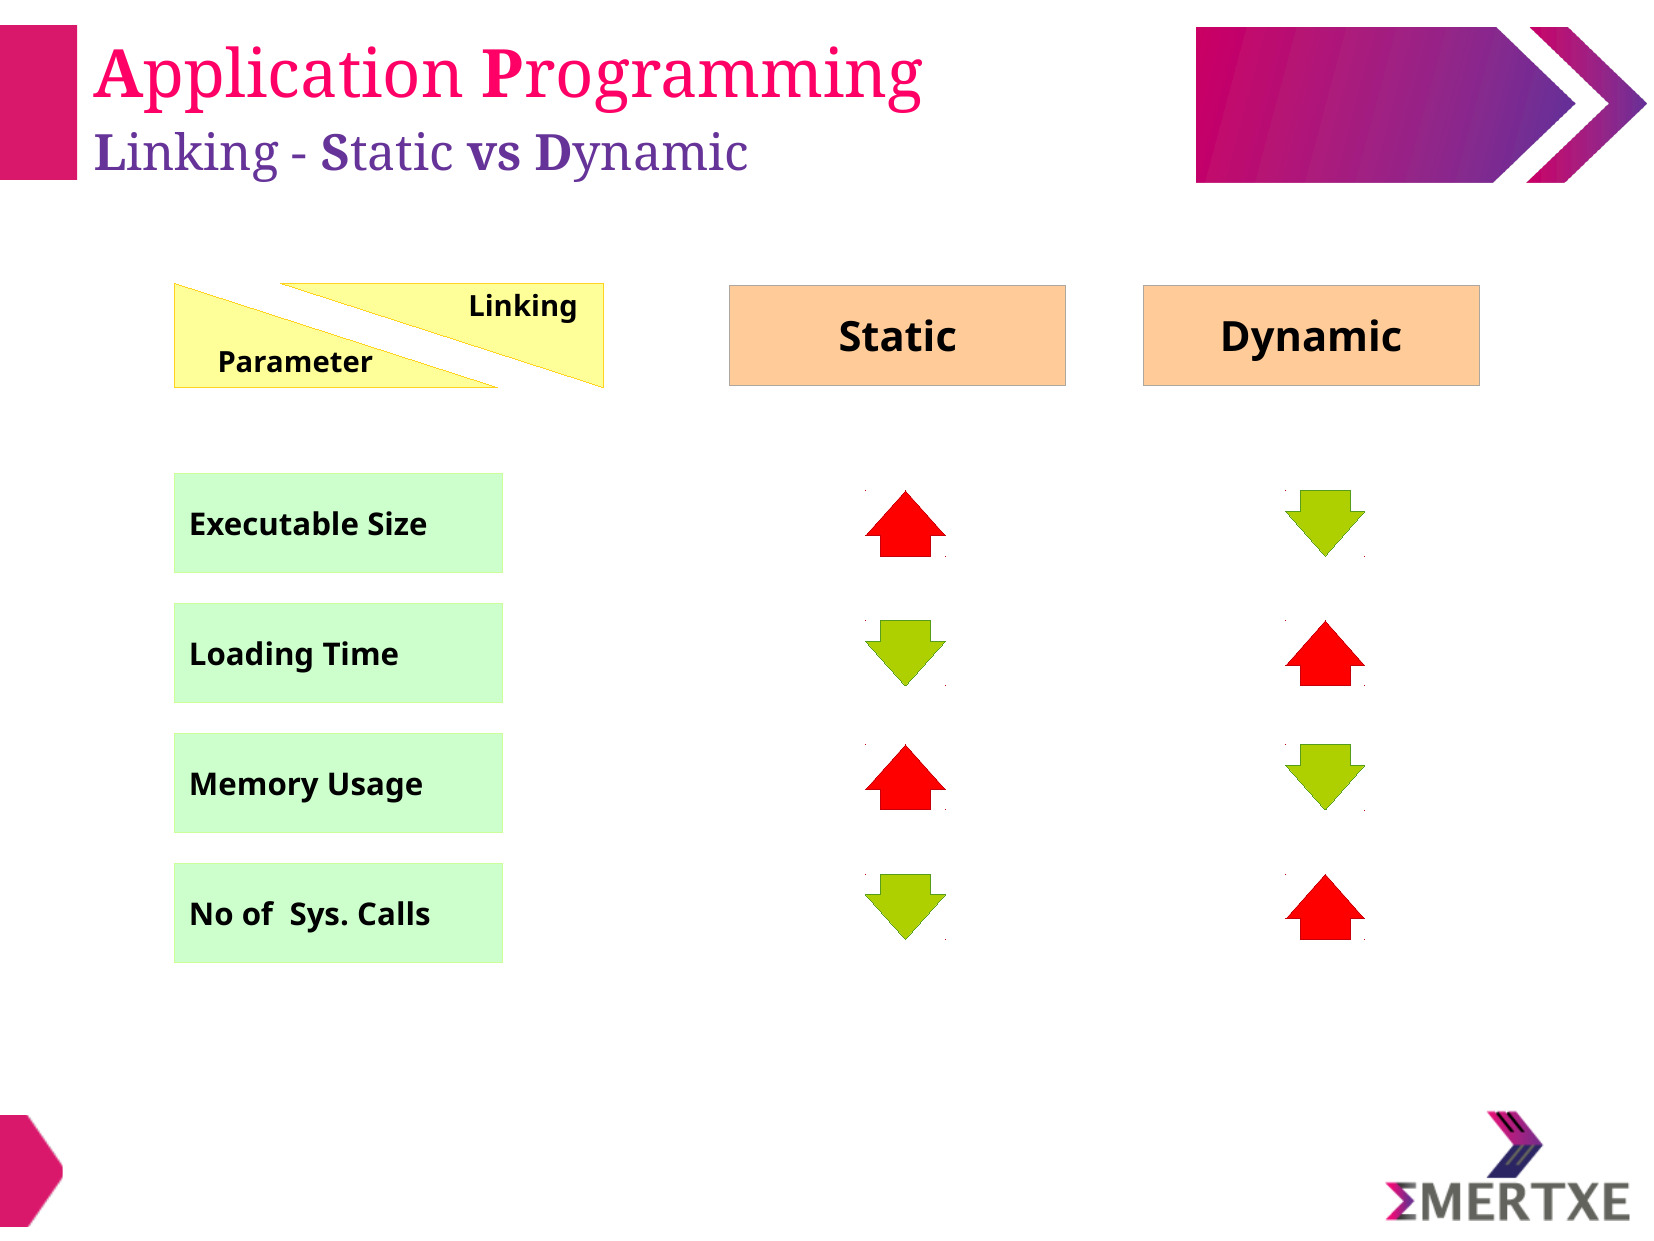

# Application Programming Linking - Static vs Dynamic
Linking
Parameter
Static
Dynamic
Executable Size
Loading Time
Memory Usage
No of Sys. Calls